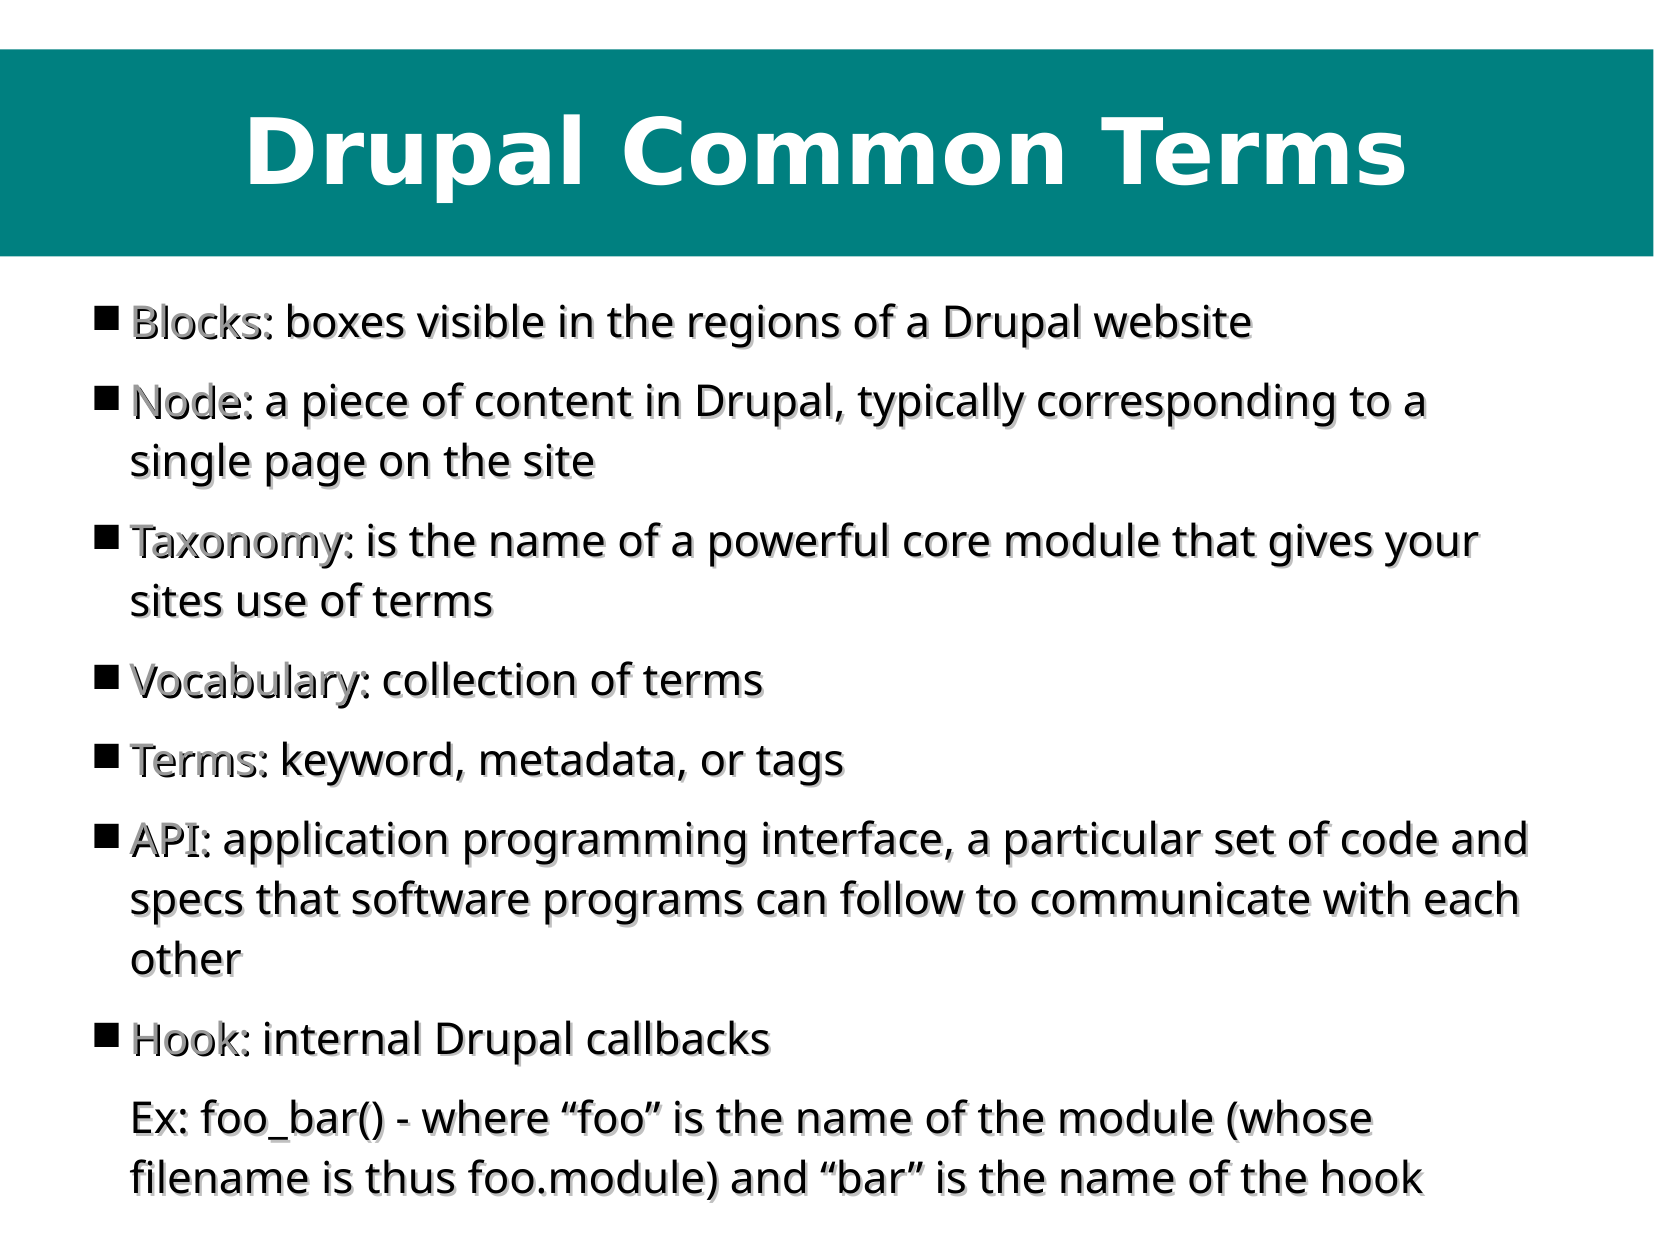

# Drupal Common Terms
Blocks: boxes visible in the regions of a Drupal website
Node: a piece of content in Drupal, typically corresponding to a single page on the site
Taxonomy: is the name of a powerful core module that gives your sites use of terms
Vocabulary: collection of terms
Terms: keyword, metadata, or tags
API: application programming interface, a particular set of code and specs that software programs can follow to communicate with each other
Hook: internal Drupal callbacks
Ex: foo_bar() - where “foo” is the name of the module (whose filename is thus foo.module) and “bar” is the name of the hook